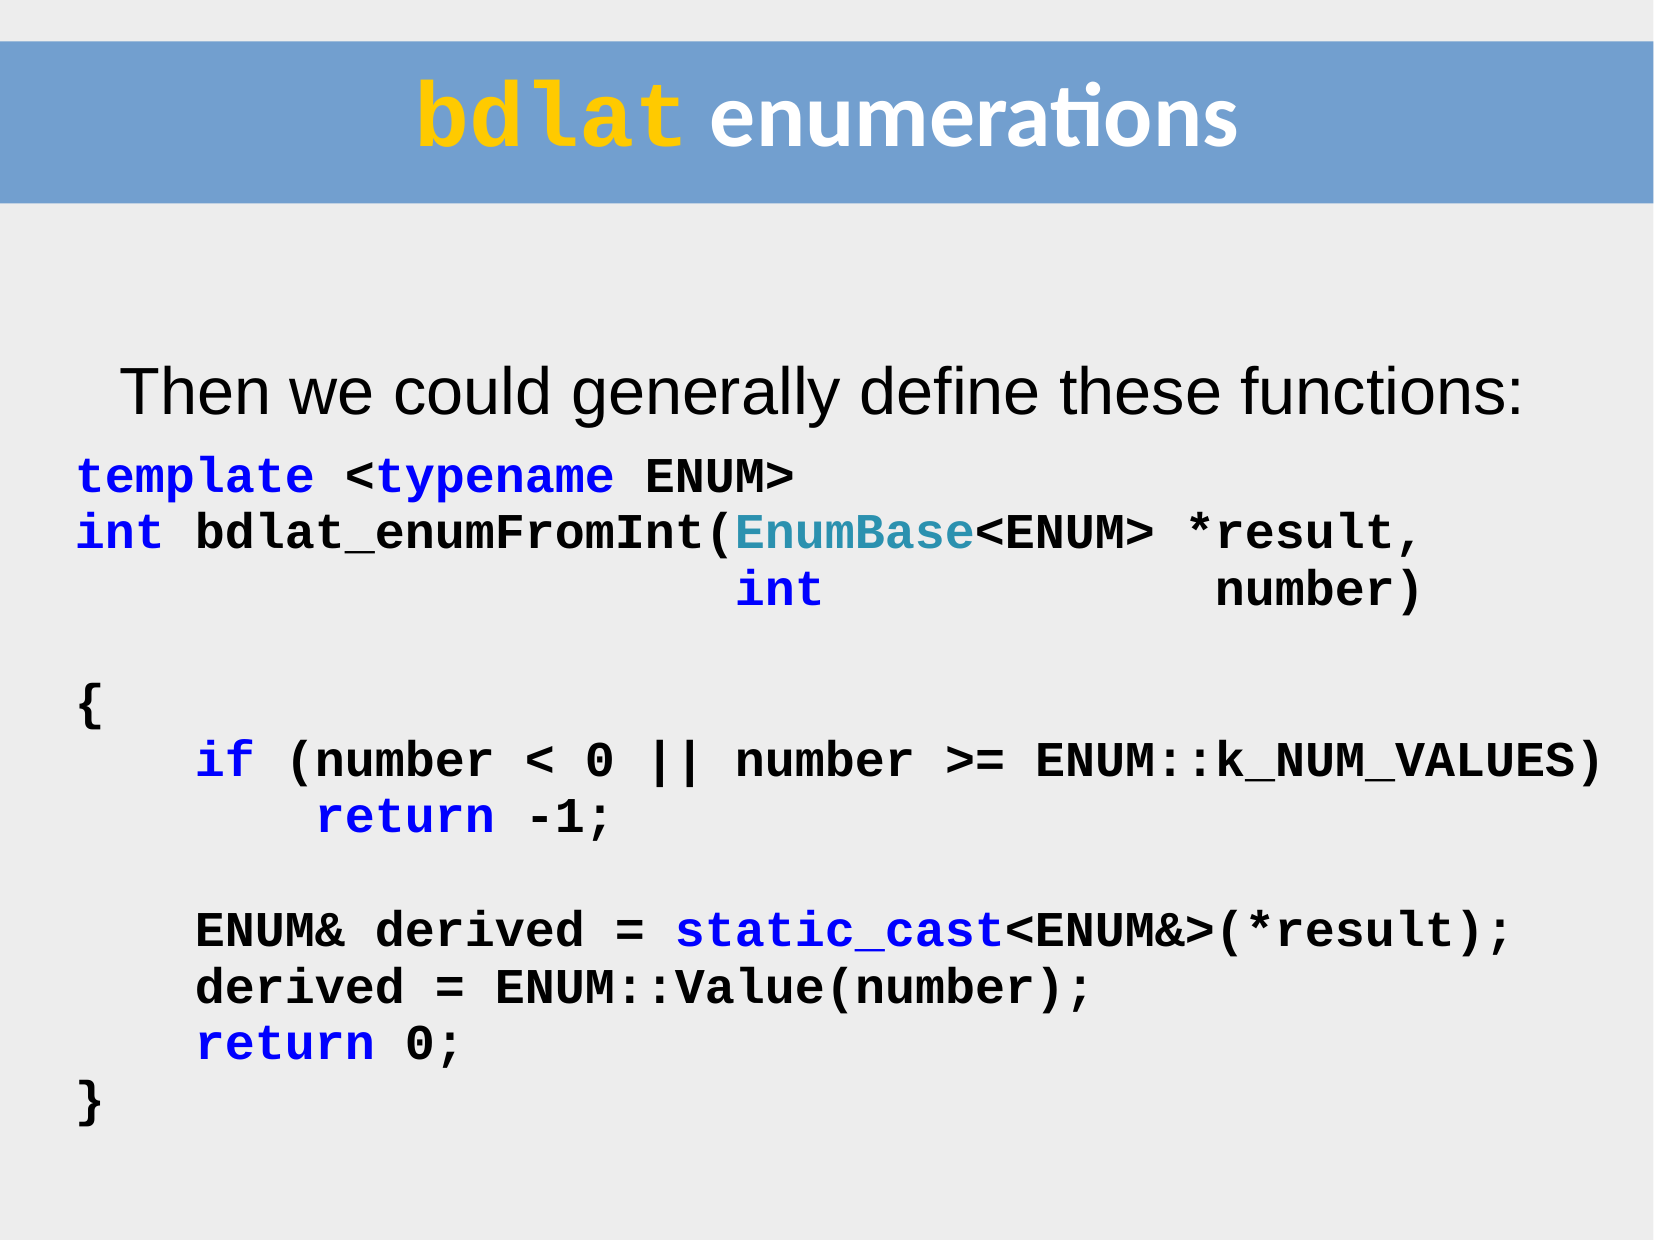

# bdlat enumerations
Then we could generally define these functions:
template <typename ENUM>
int bdlat_enumFromInt(EnumBase<ENUM> *result,
 int number)
{
 if (number < 0 || number >= ENUM::k_NUM_VALUES)
 return -1;
 ENUM& derived = static_cast<ENUM&>(*result);
 derived = ENUM::Value(number);
 return 0;
}